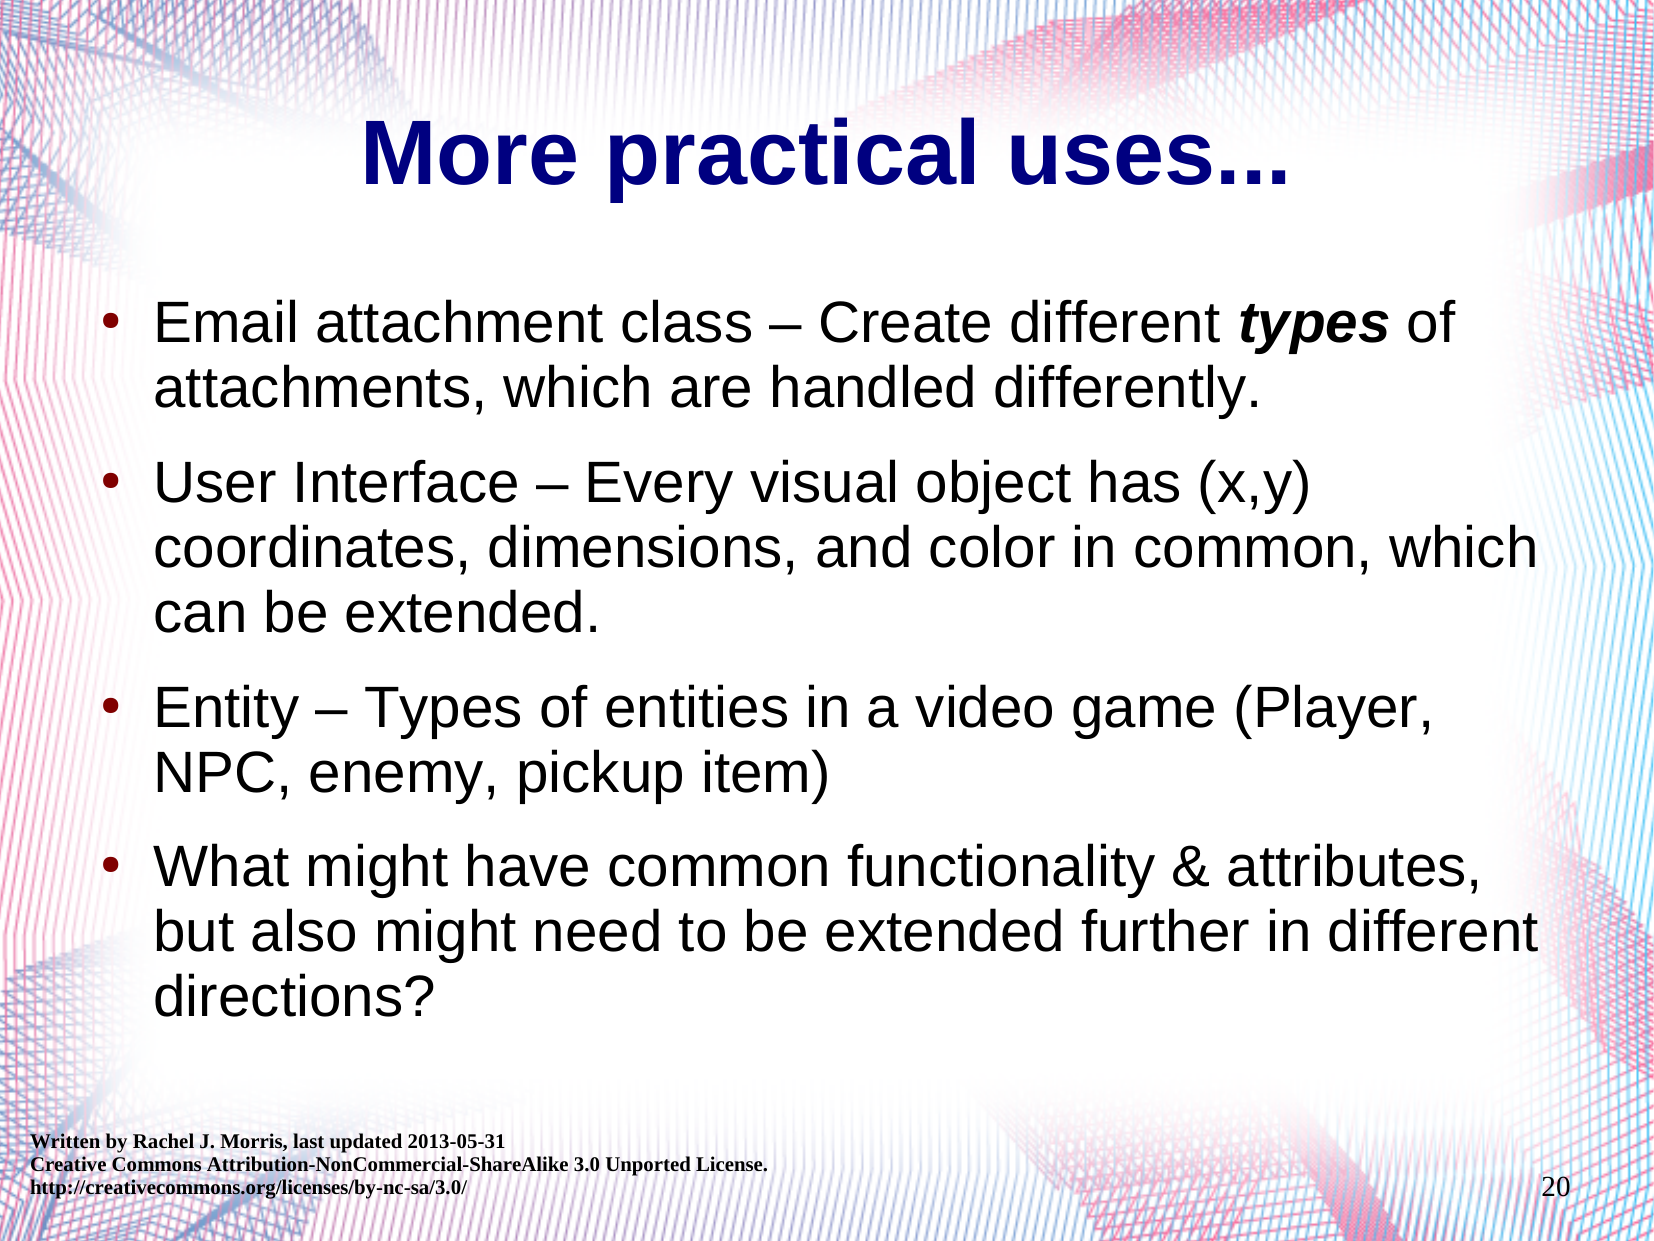

# More practical uses...
Email attachment class – Create different types of attachments, which are handled differently.
User Interface – Every visual object has (x,y) coordinates, dimensions, and color in common, which can be extended.
Entity – Types of entities in a video game (Player, NPC, enemy, pickup item)
What might have common functionality & attributes, but also might need to be extended further in different directions?
20